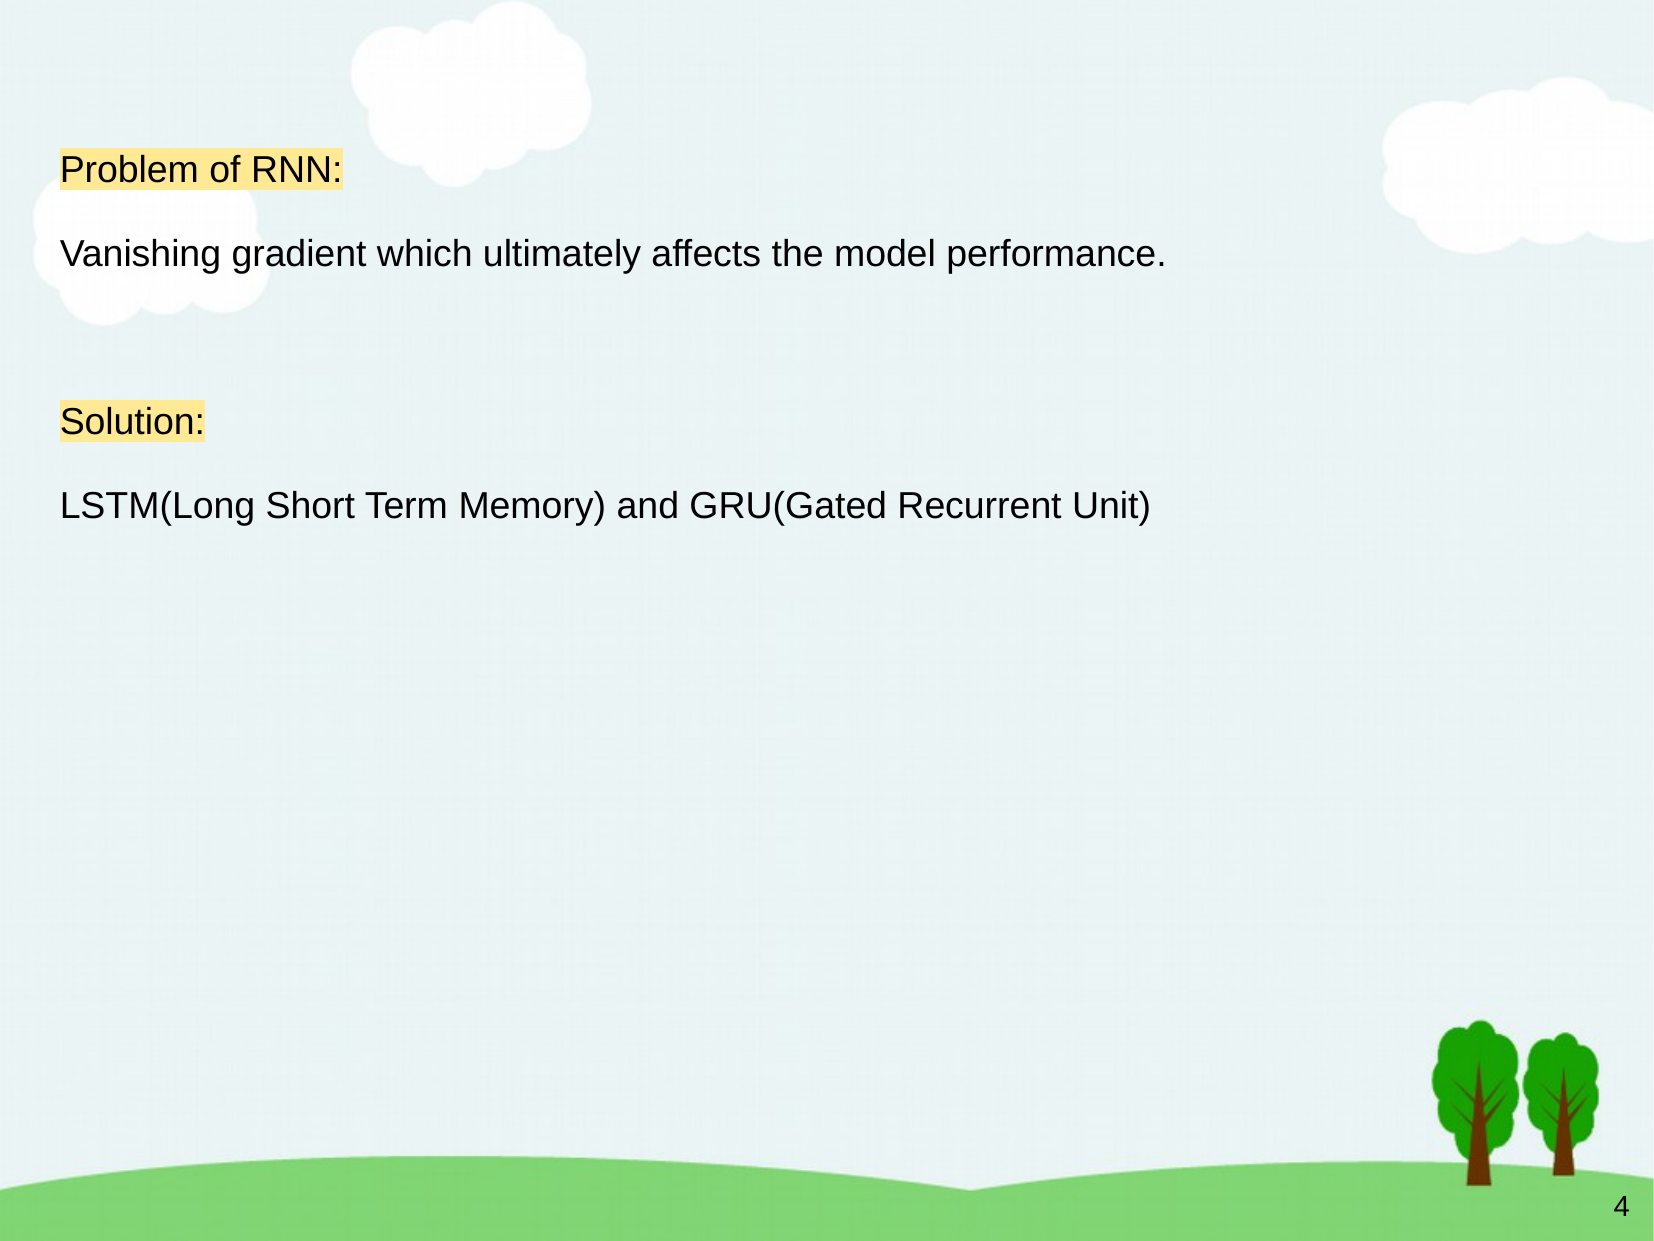

Problem of RNN:
Vanishing gradient which ultimately affects the model performance.
Solution:
LSTM(Long Short Term Memory) and GRU(Gated Recurrent Unit)
4